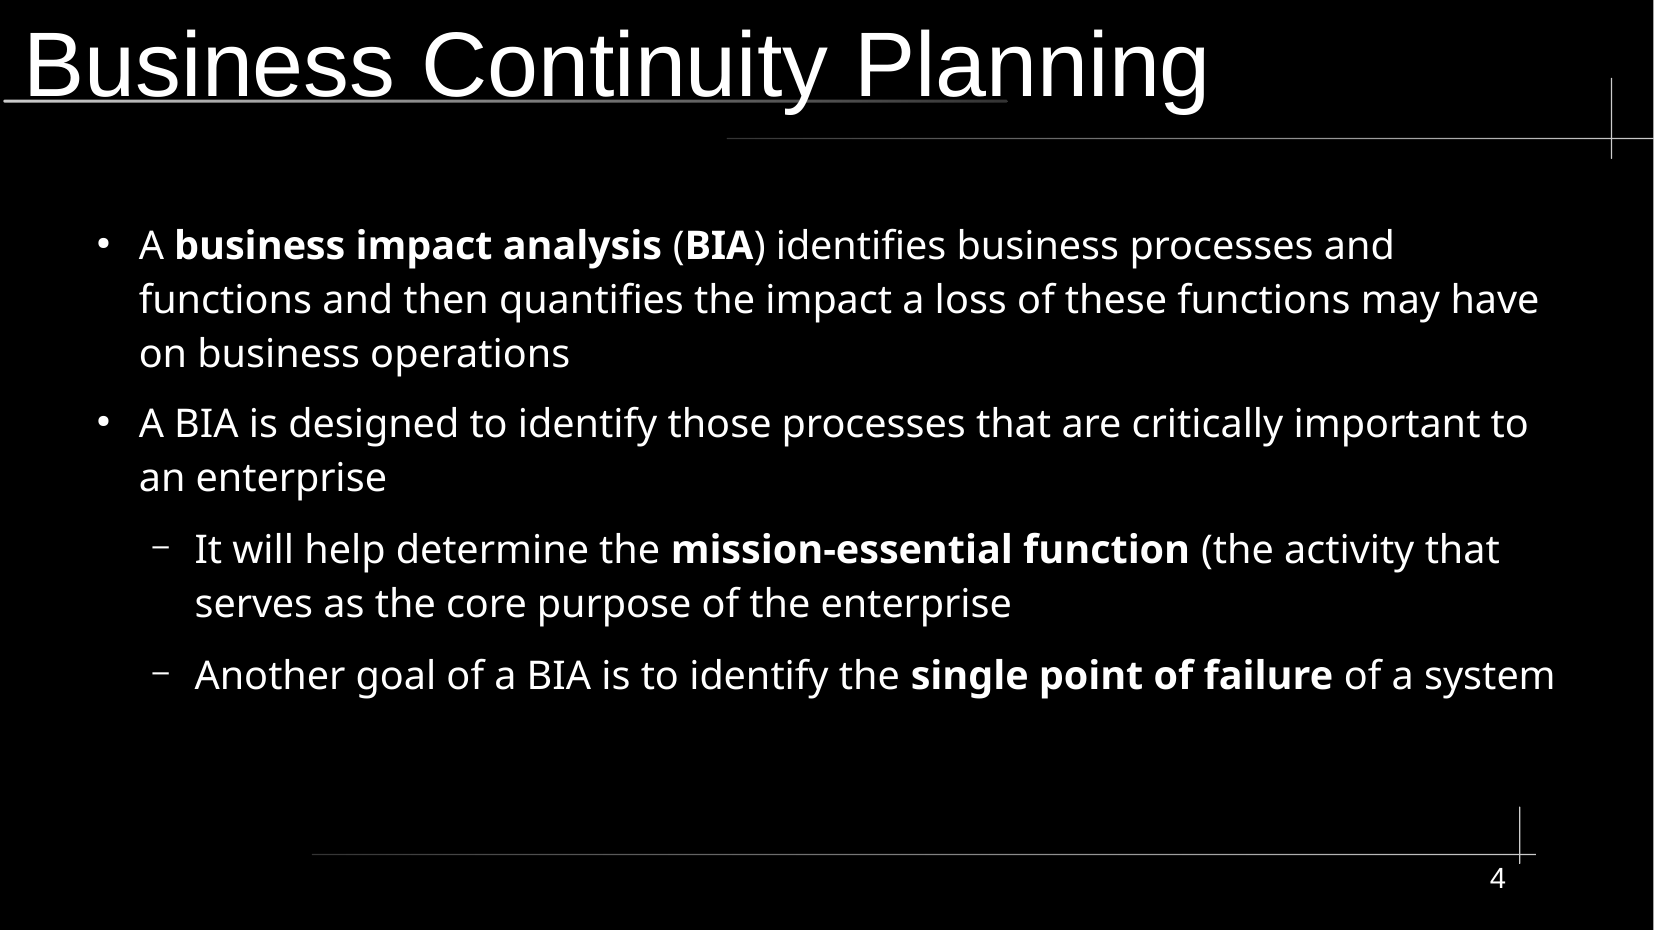

# Business Continuity Planning
A business impact analysis (BIA) identifies business processes and functions and then quantifies the impact a loss of these functions may have on business operations
A BIA is designed to identify those processes that are critically important to an enterprise
It will help determine the mission-essential function (the activity that serves as the core purpose of the enterprise
Another goal of a BIA is to identify the single point of failure of a system
4